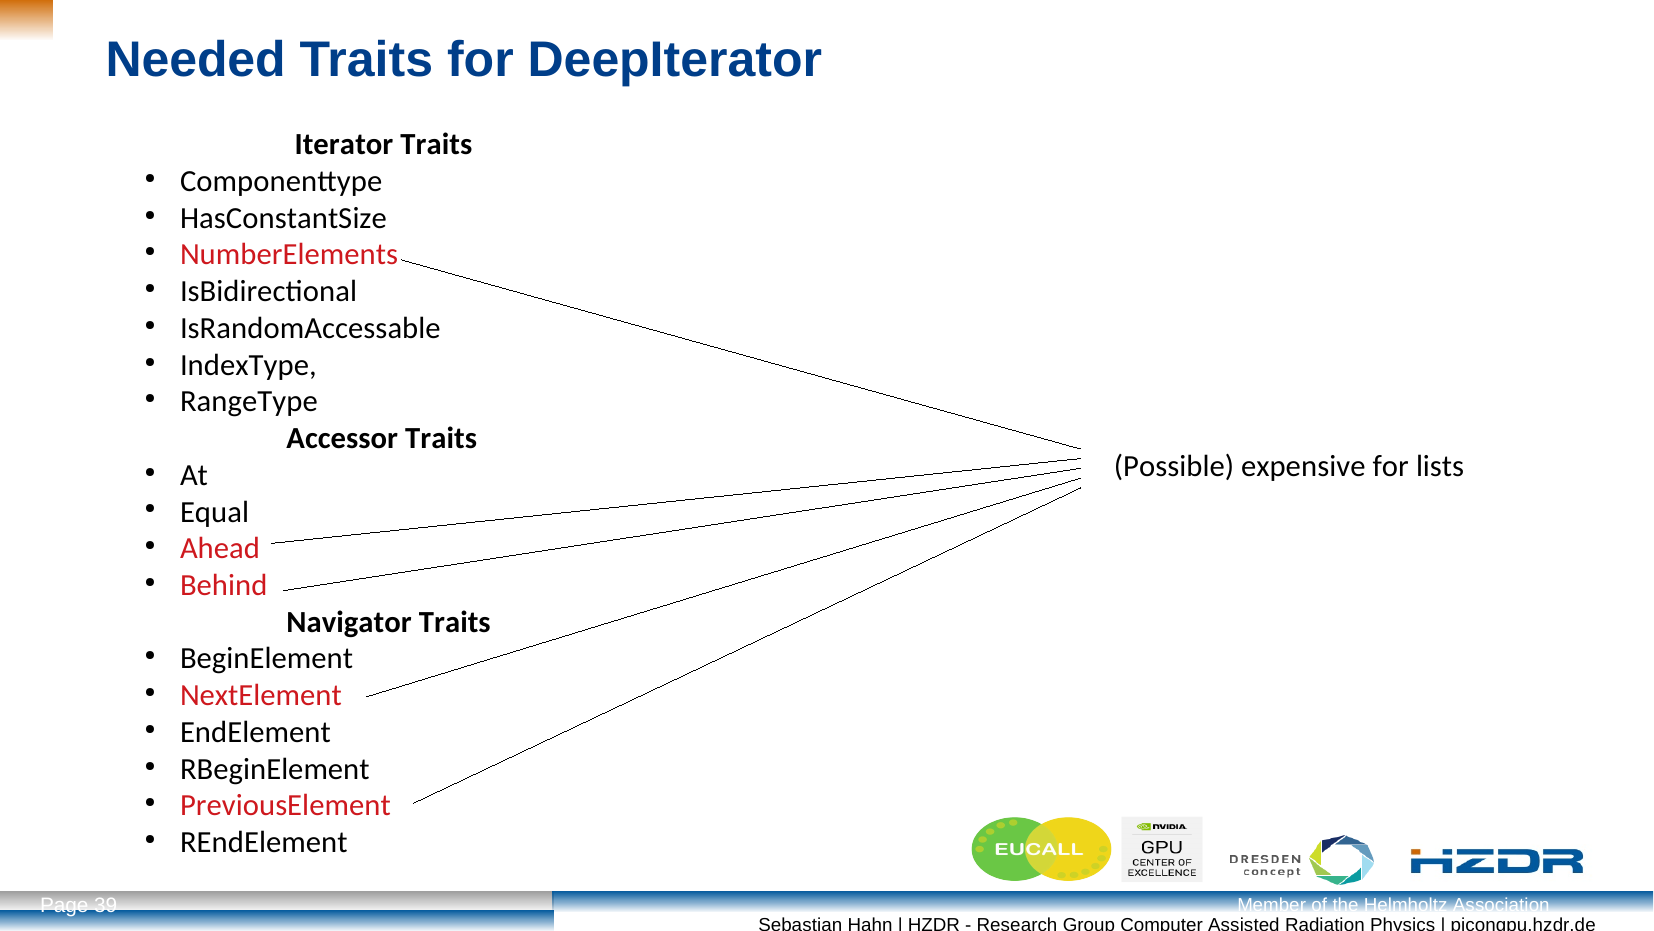

# Needed Traits for DeepIterator
	Iterator Traits
Componenttype
HasConstantSize
NumberElements
IsBidirectional
IsRandomAccessable
IndexType,
RangeType
Accessor Traits
At
Equal
Ahead
Behind
Navigator Traits
BeginElement
NextElement
EndElement
RBeginElement
PreviousElement
REndElement
(Possible) expensive for lists